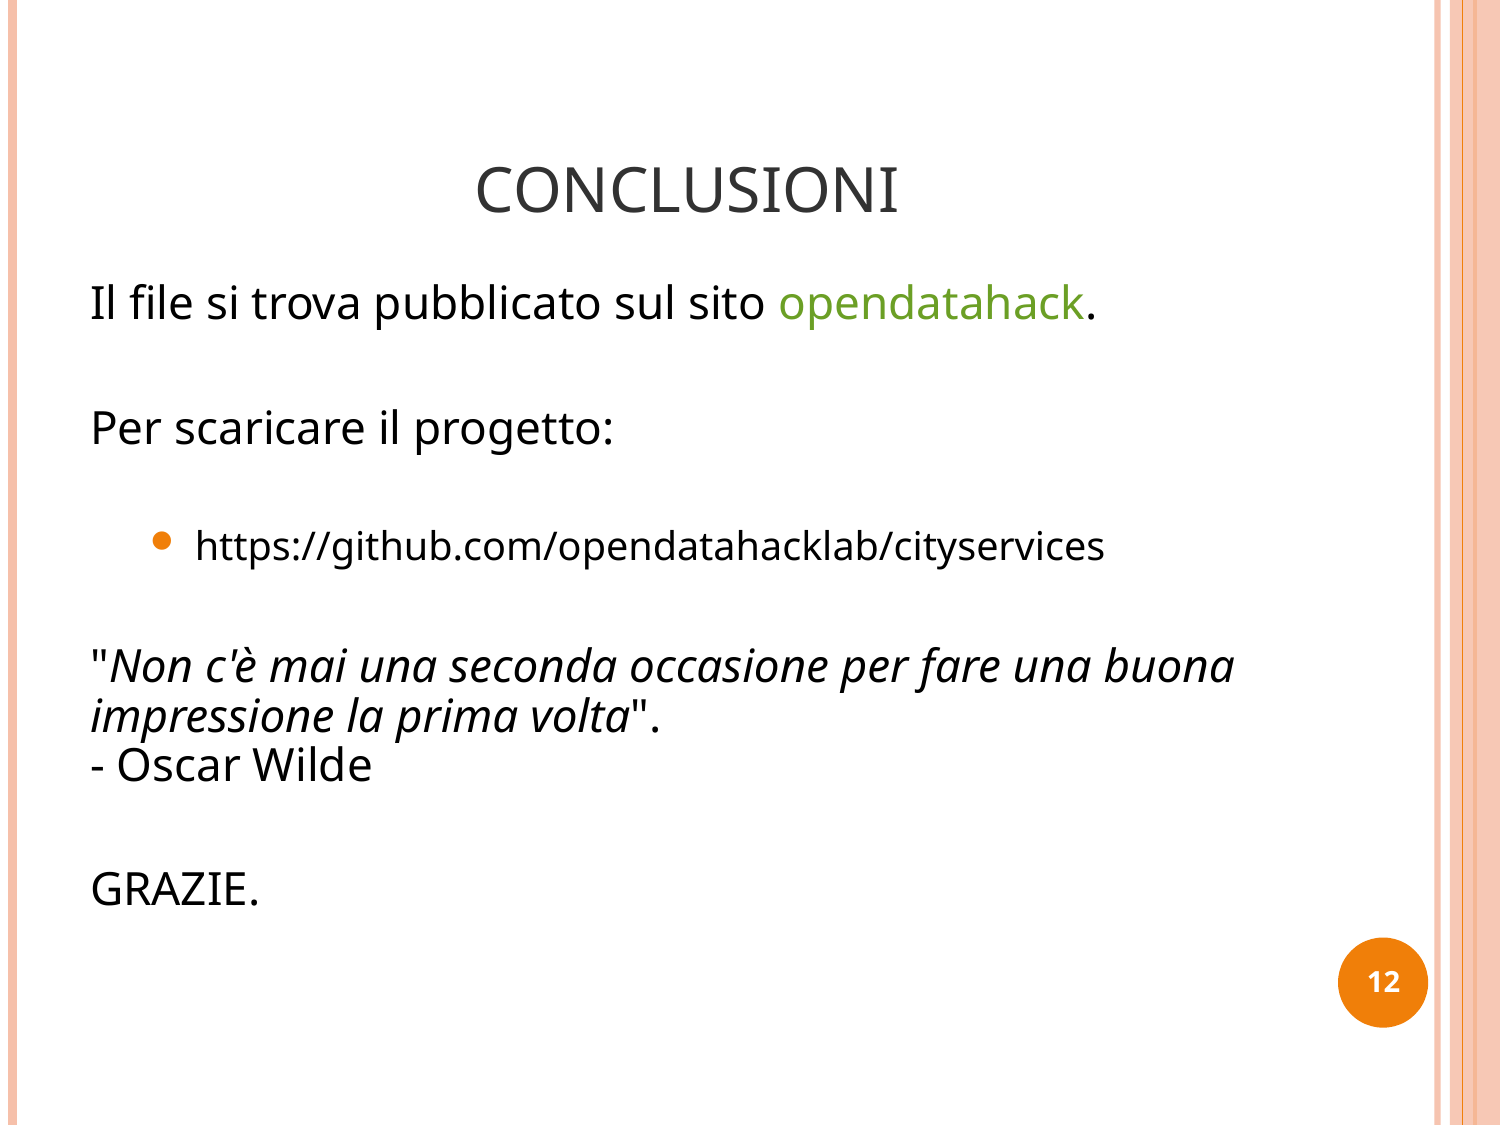

CONCLUSIONI
# Il file si trova pubblicato sul sito opendatahack.
Per scaricare il progetto:
https://github.com/opendatahacklab/cityservices
"Non c'è mai una seconda occasione per fare una buona impressione la prima volta".
- Oscar Wilde
GRAZIE.